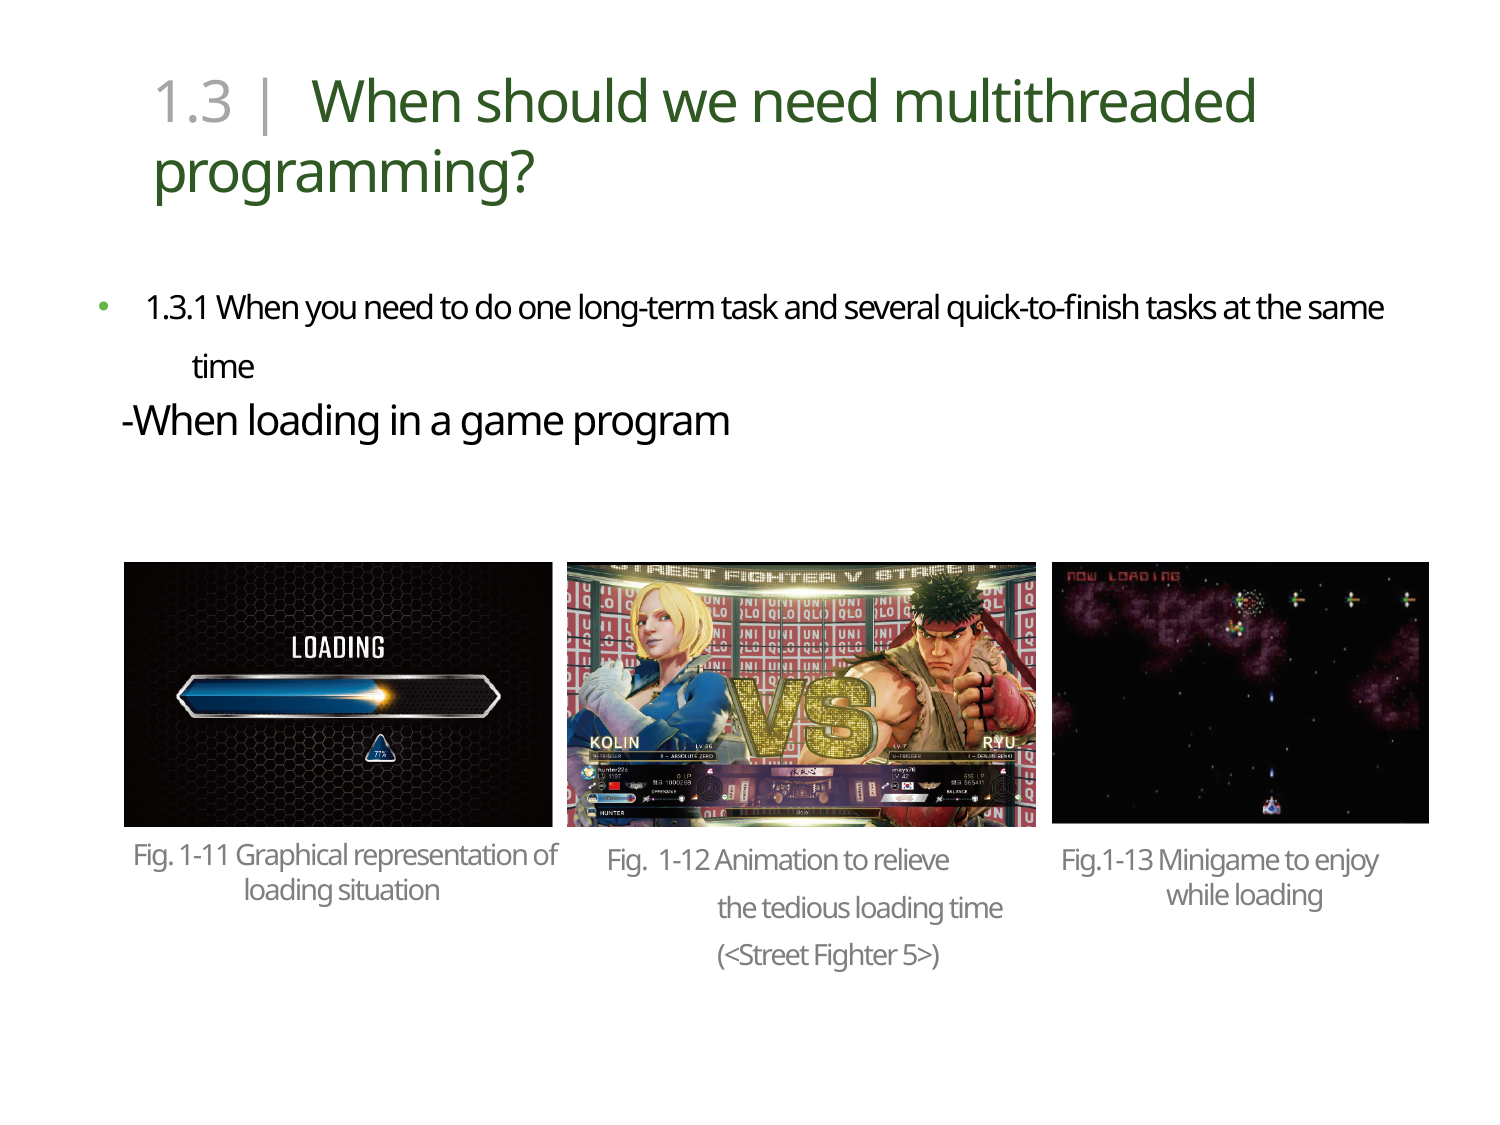

1.3 | When should we need multithreaded programming?
1.3.1 When you need to do one long-term task and several quick-to-finish tasks at the same time
-When loading in a game program
Fig. 1-11 Graphical representation of
 loading situation
Fig. 1-12 Animation to relieve
 the tedious loading time
 (<Street Fighter 5>)
Fig.1-13 Minigame to enjoy
 while loading